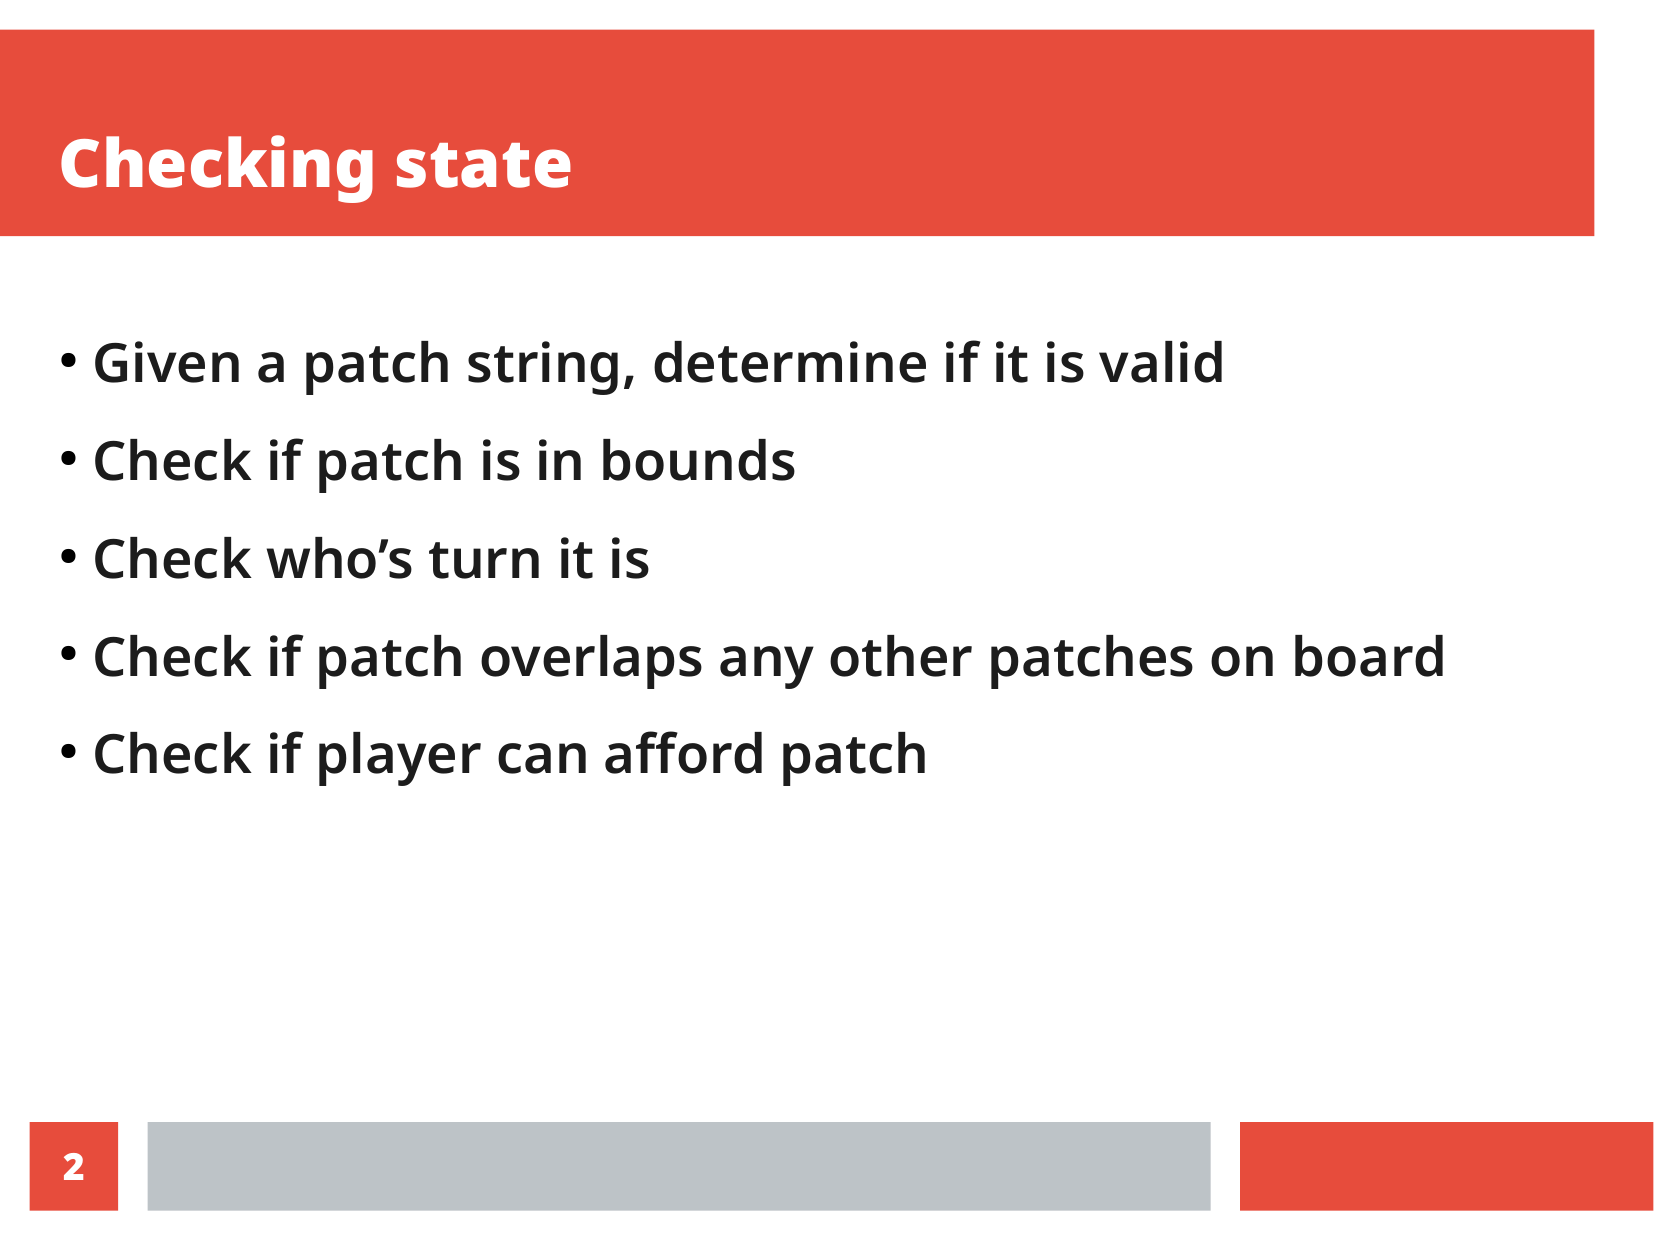

# Checking state
 Given a patch string, determine if it is valid
 Check if patch is in bounds
 Check who’s turn it is
 Check if patch overlaps any other patches on board
 Check if player can afford patch
2